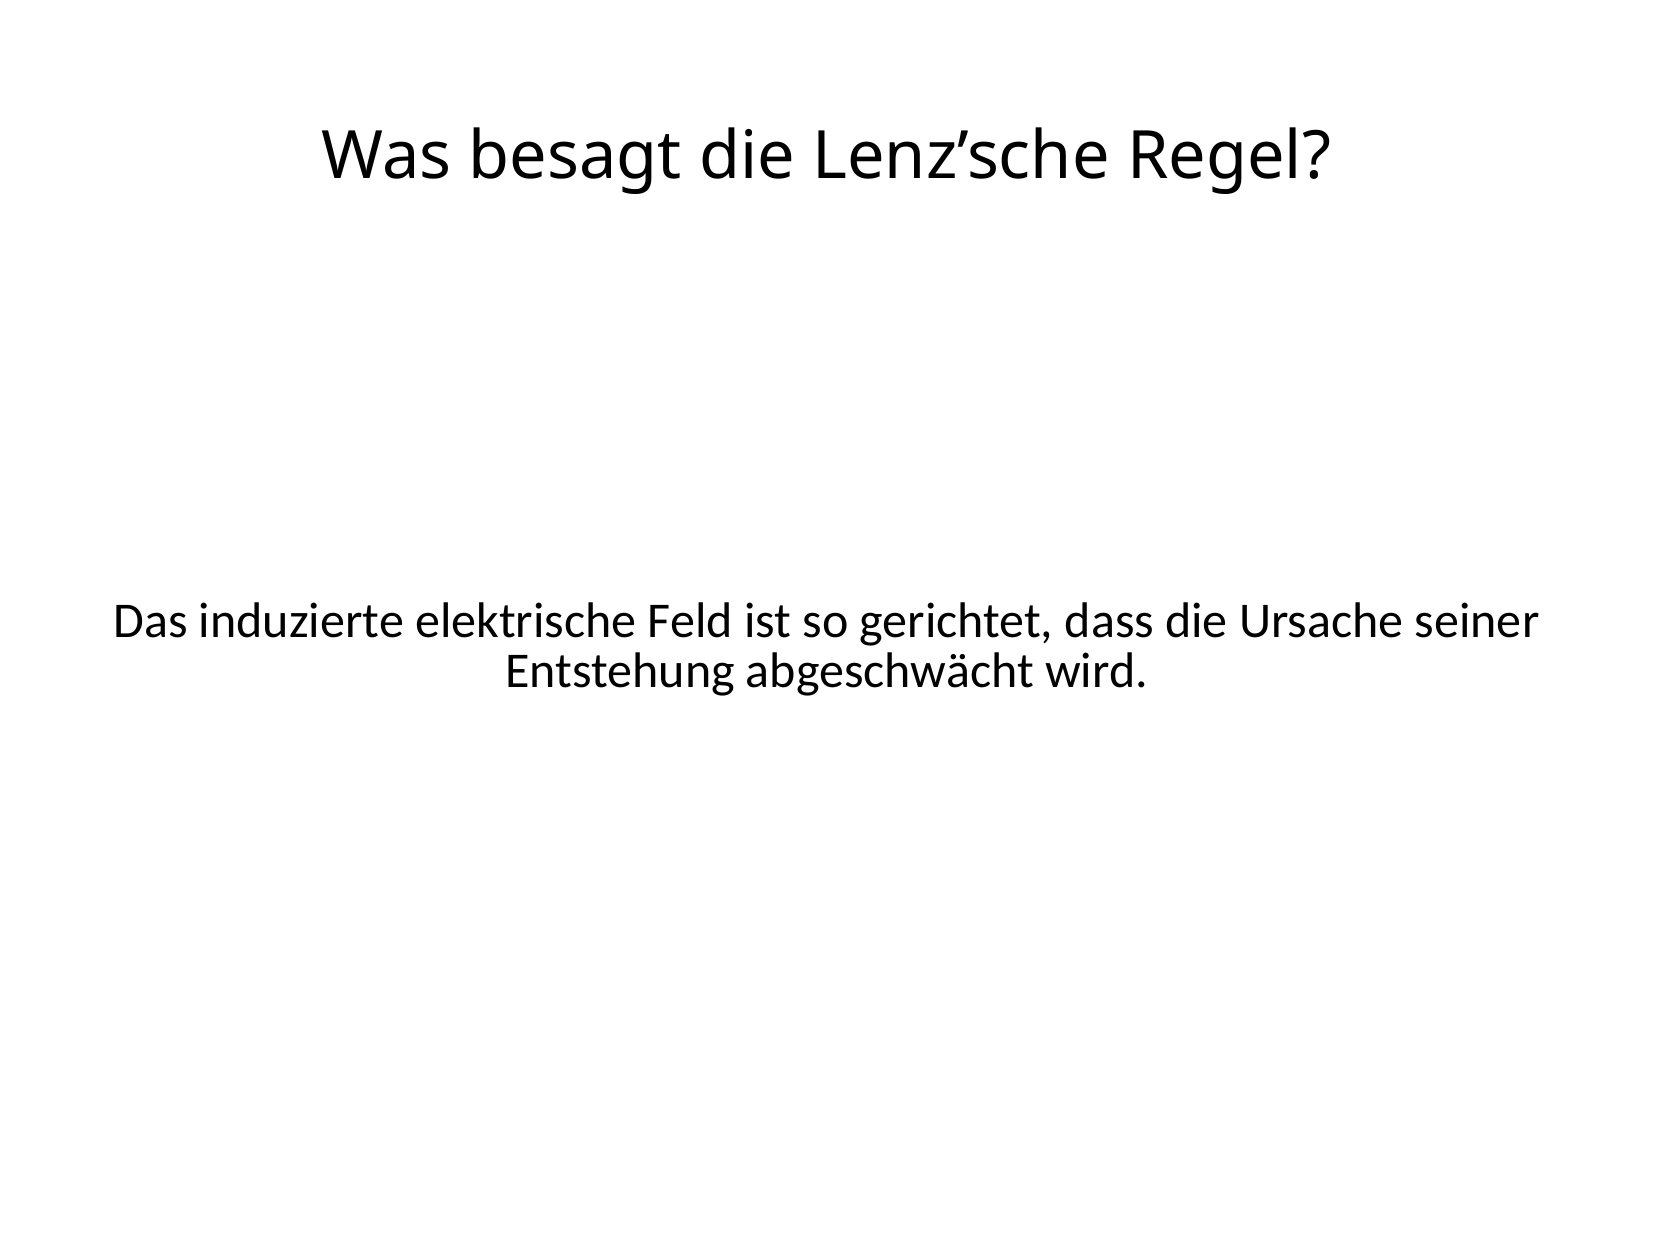

# Was besagt die Lenz’sche Regel?
Das induzierte elektrische Feld ist so gerichtet, dass die Ursache seiner Entstehung abgeschwächt wird.